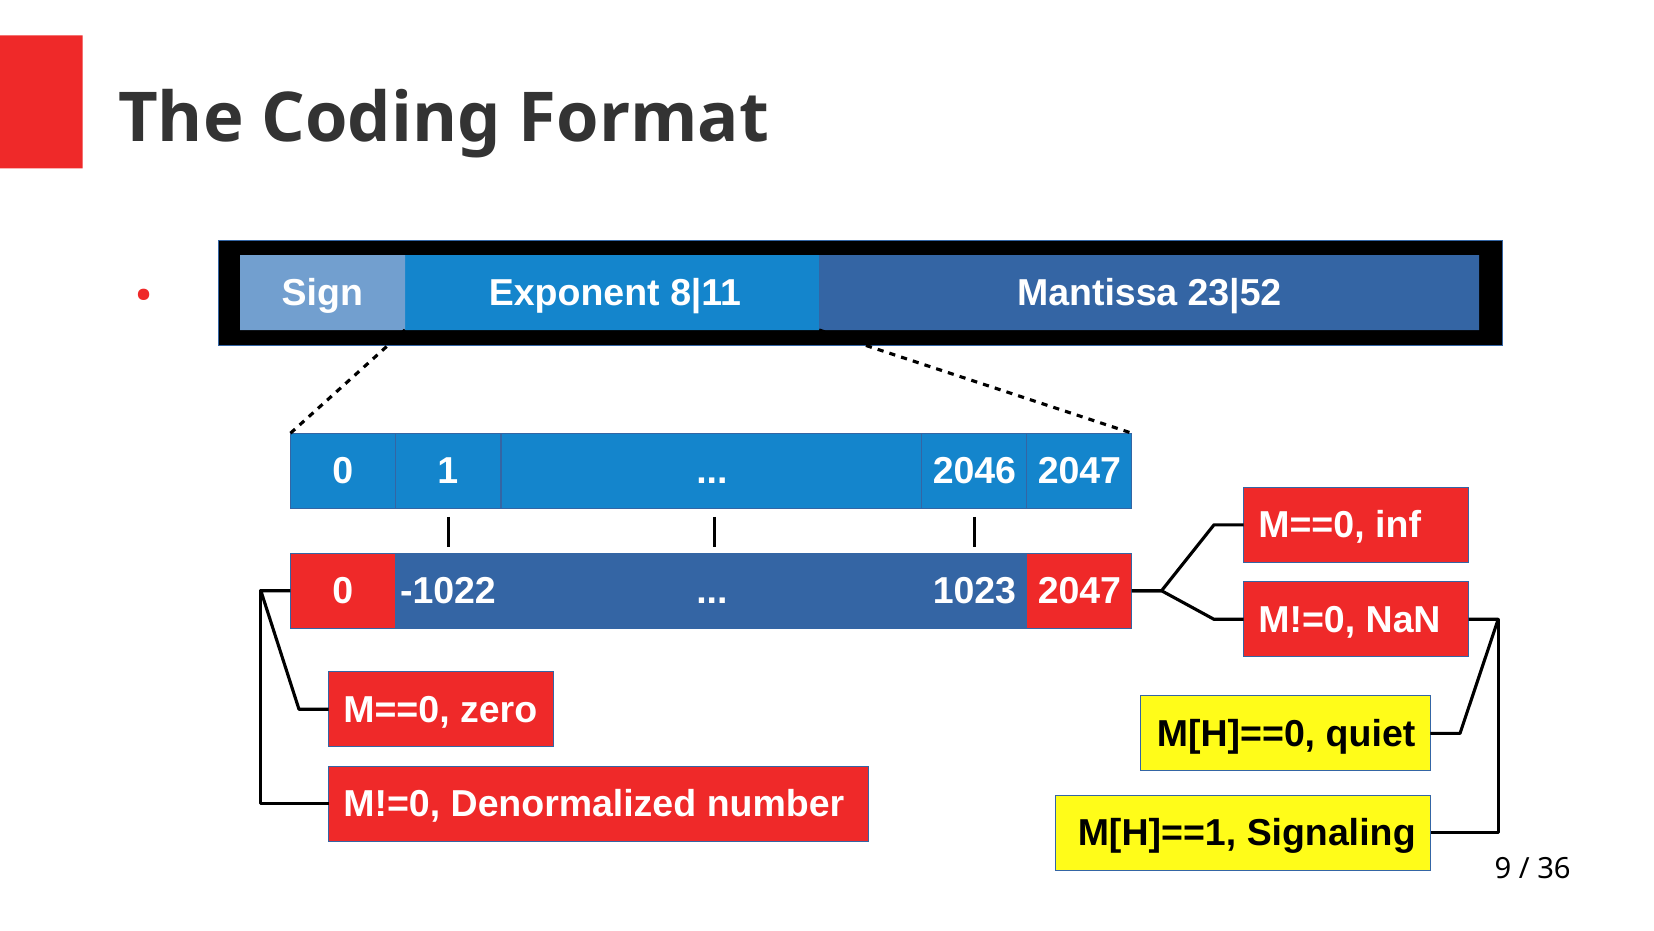

# The Coding Format
Sign
Exponent 8|11
Mantissa 23|52
0
1
...
2046
2047
M==0, inf
0
-1022
...
1023
2047
M!=0, NaN
M==0, zero
M[H]==0, quiet
M!=0, Denormalized number
M[H]==1, Signaling
9